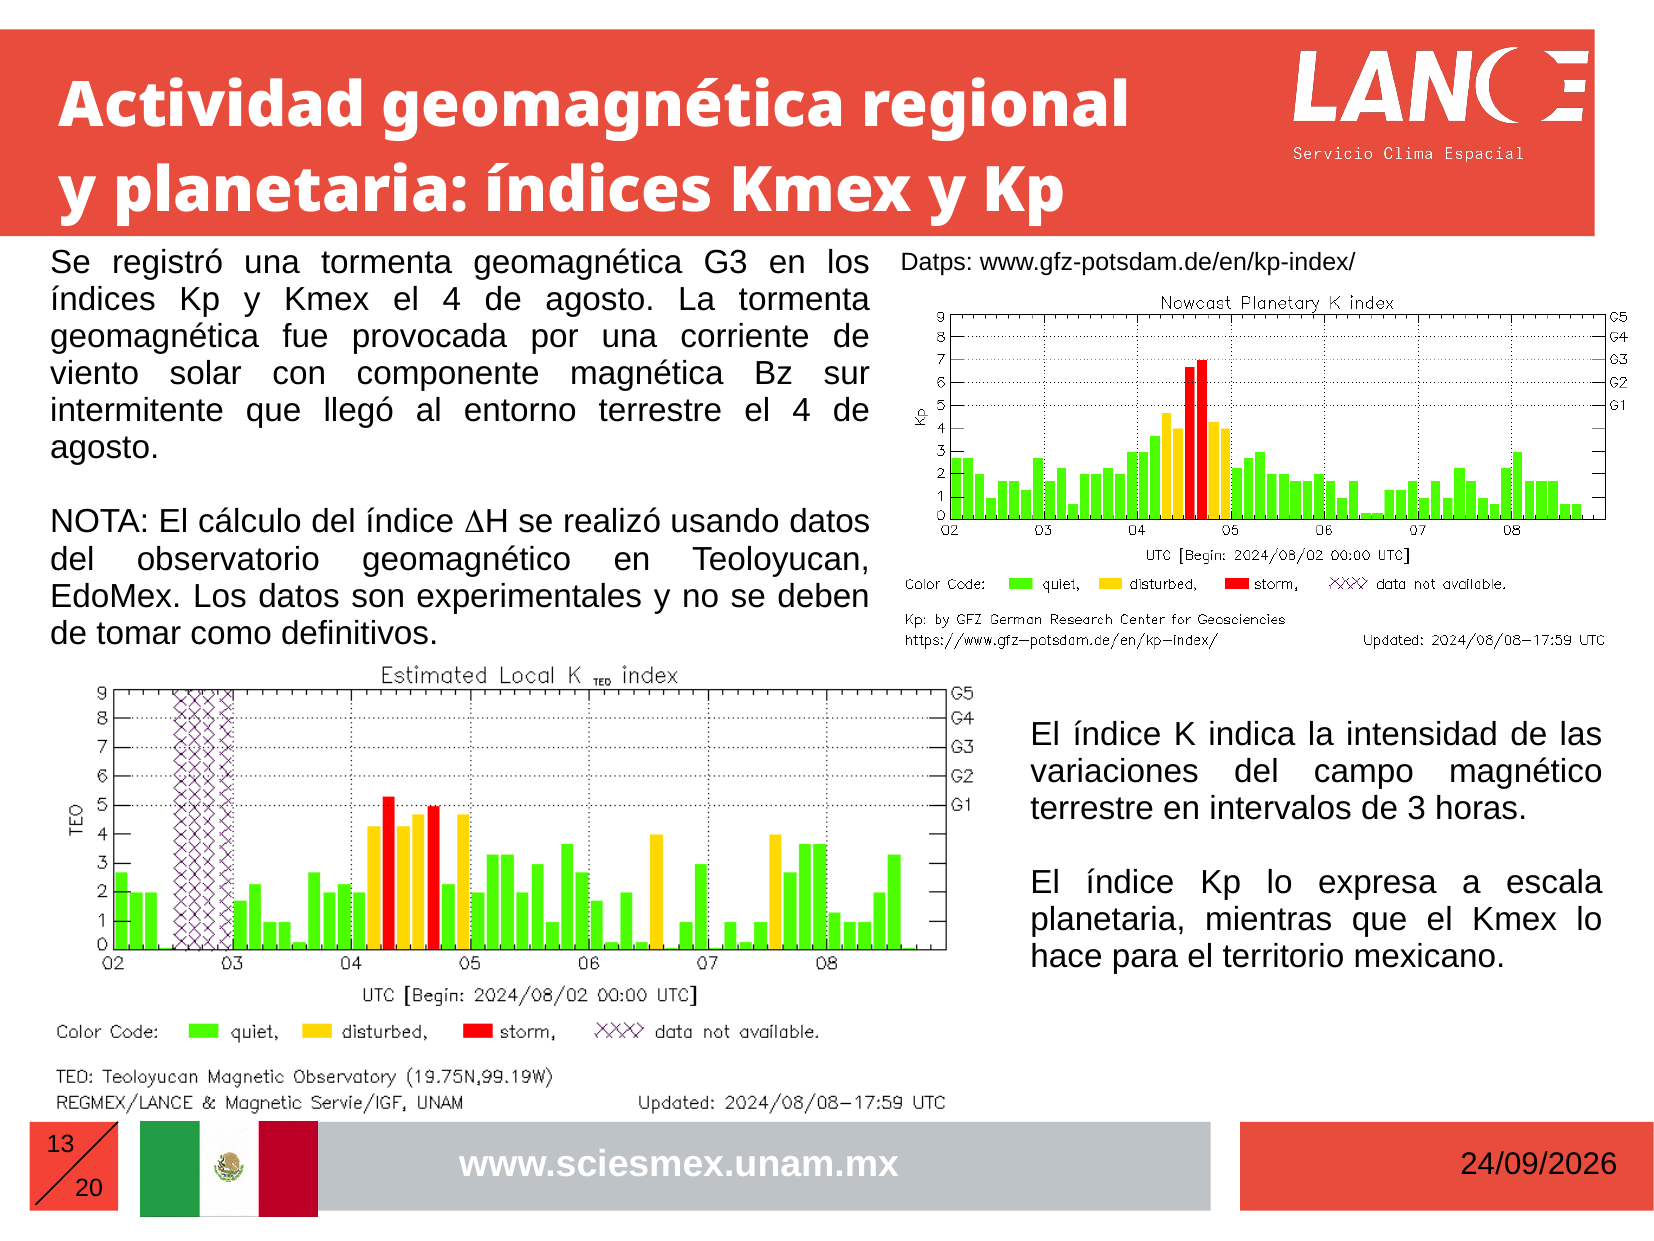

# Actividad geomagnética regional y planetaria: índices Kmex y Kp
Se registró una tormenta geomagnética G3 en los índices Kp y Kmex el 4 de agosto. La tormenta geomagnética fue provocada por una corriente de viento solar con componente magnética Bz sur intermitente que llegó al entorno terrestre el 4 de agosto.
NOTA: El cálculo del índice DH se realizó usando datos del observatorio geomagnético en Teoloyucan, EdoMex. Los datos son experimentales y no se deben de tomar como definitivos.
Datps: www.gfz-potsdam.de/en/kp-index/
El índice K indica la intensidad de las variaciones del campo magnético terrestre en intervalos de 3 horas.
El índice Kp lo expresa a escala planetaria, mientras que el Kmex lo hace para el territorio mexicano.
www.sciesmex.unam.mx
20